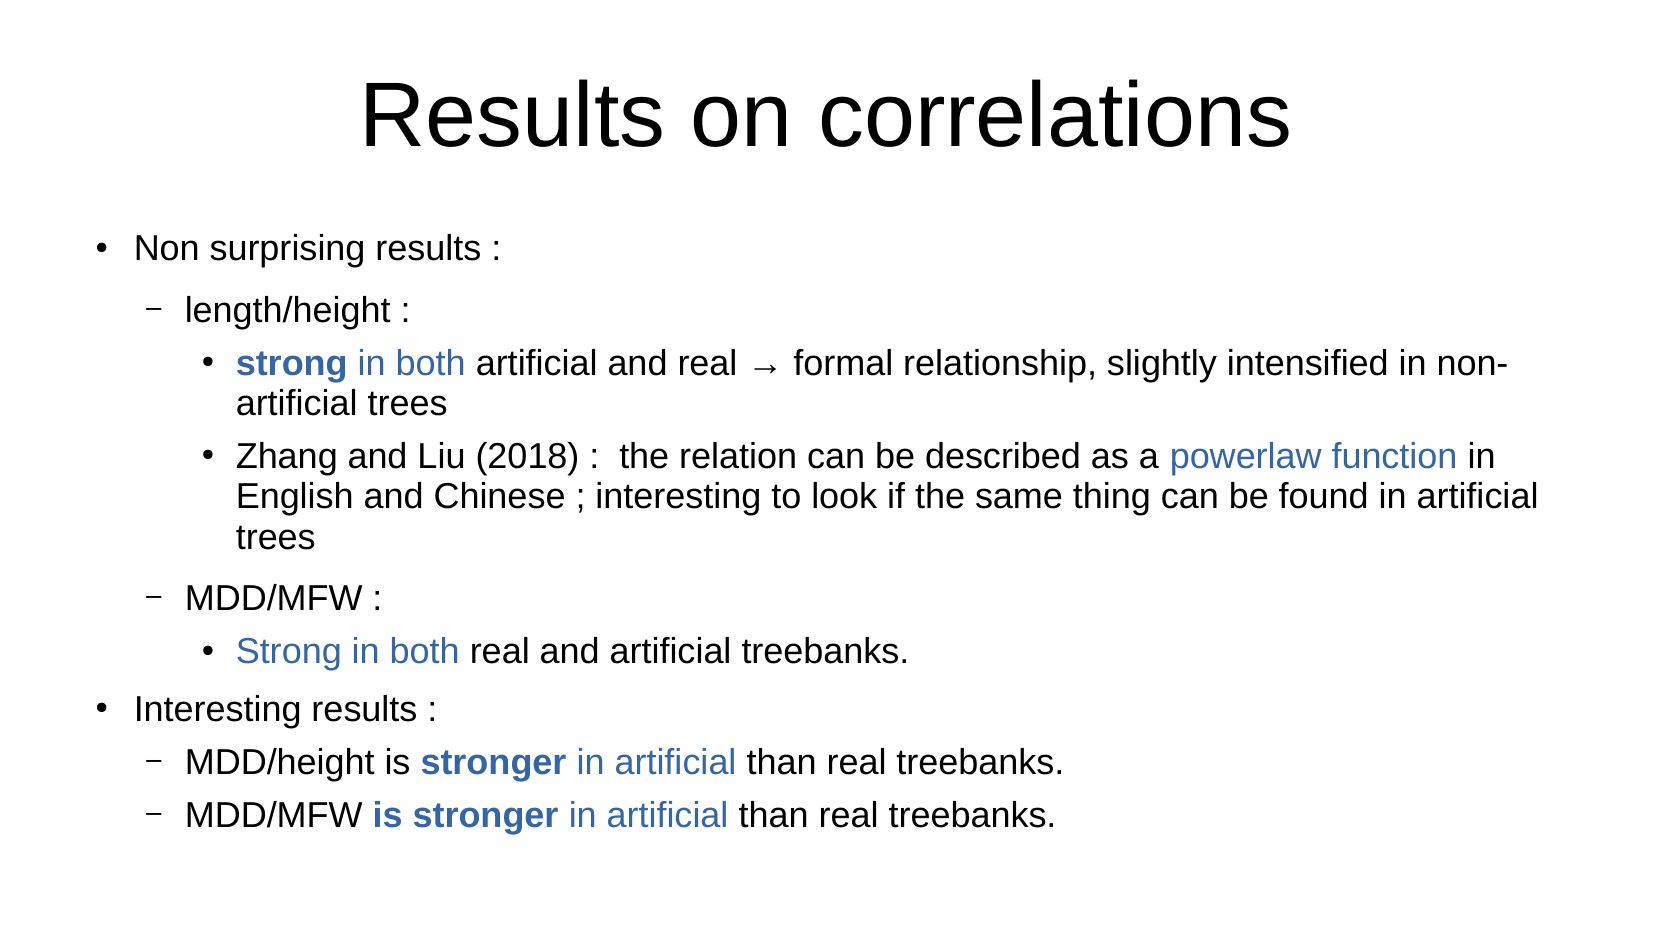

# Results on correlations
Non surprising results :
length/height :
strong in both artificial and real → formal relationship, slightly intensified in non-artificial trees
Zhang and Liu (2018) : the relation can be described as a powerlaw function in English and Chinese ; interesting to look if the same thing can be found in artificial trees
MDD/MFW :
Strong in both real and artificial treebanks.
Interesting results :
MDD/height is stronger in artificial than real treebanks.
MDD/MFW is stronger in artificial than real treebanks.